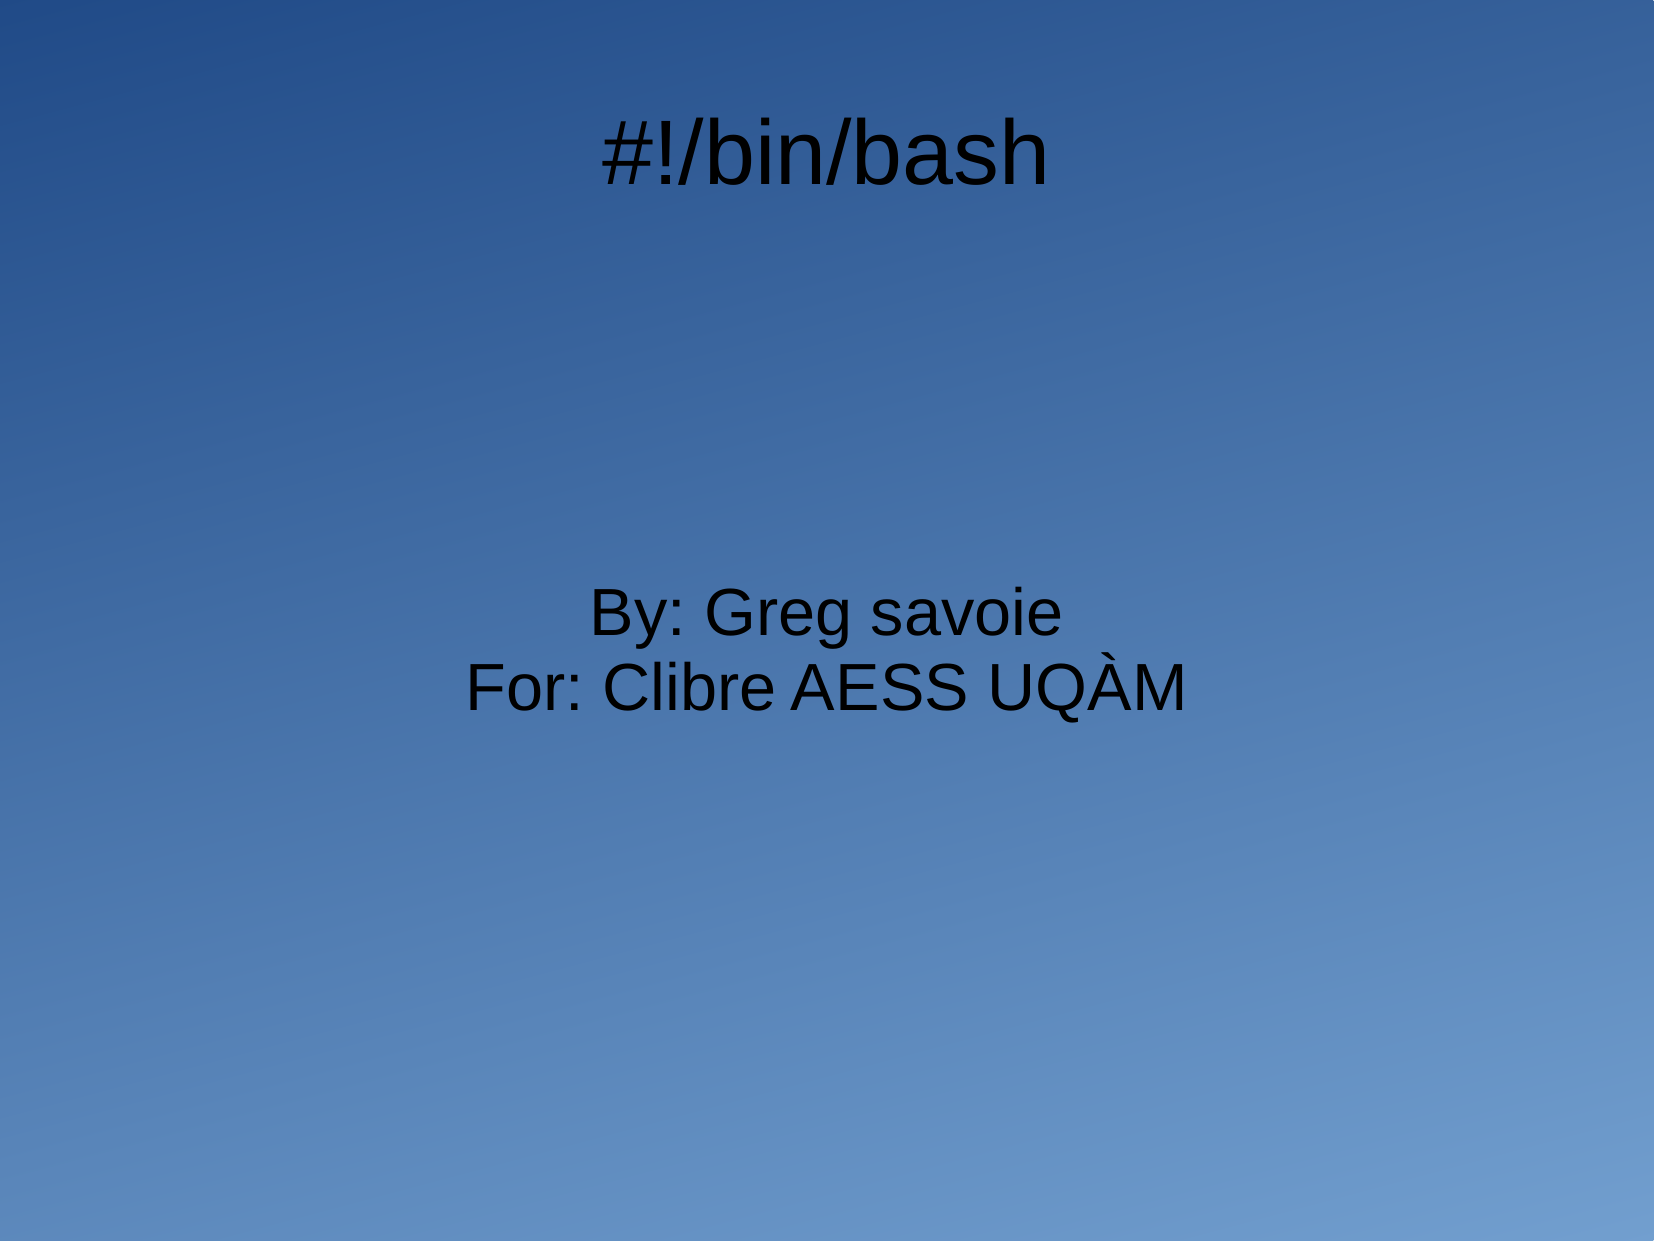

# #!/bin/bash
By: Greg savoie
For: Clibre AESS UQÀM